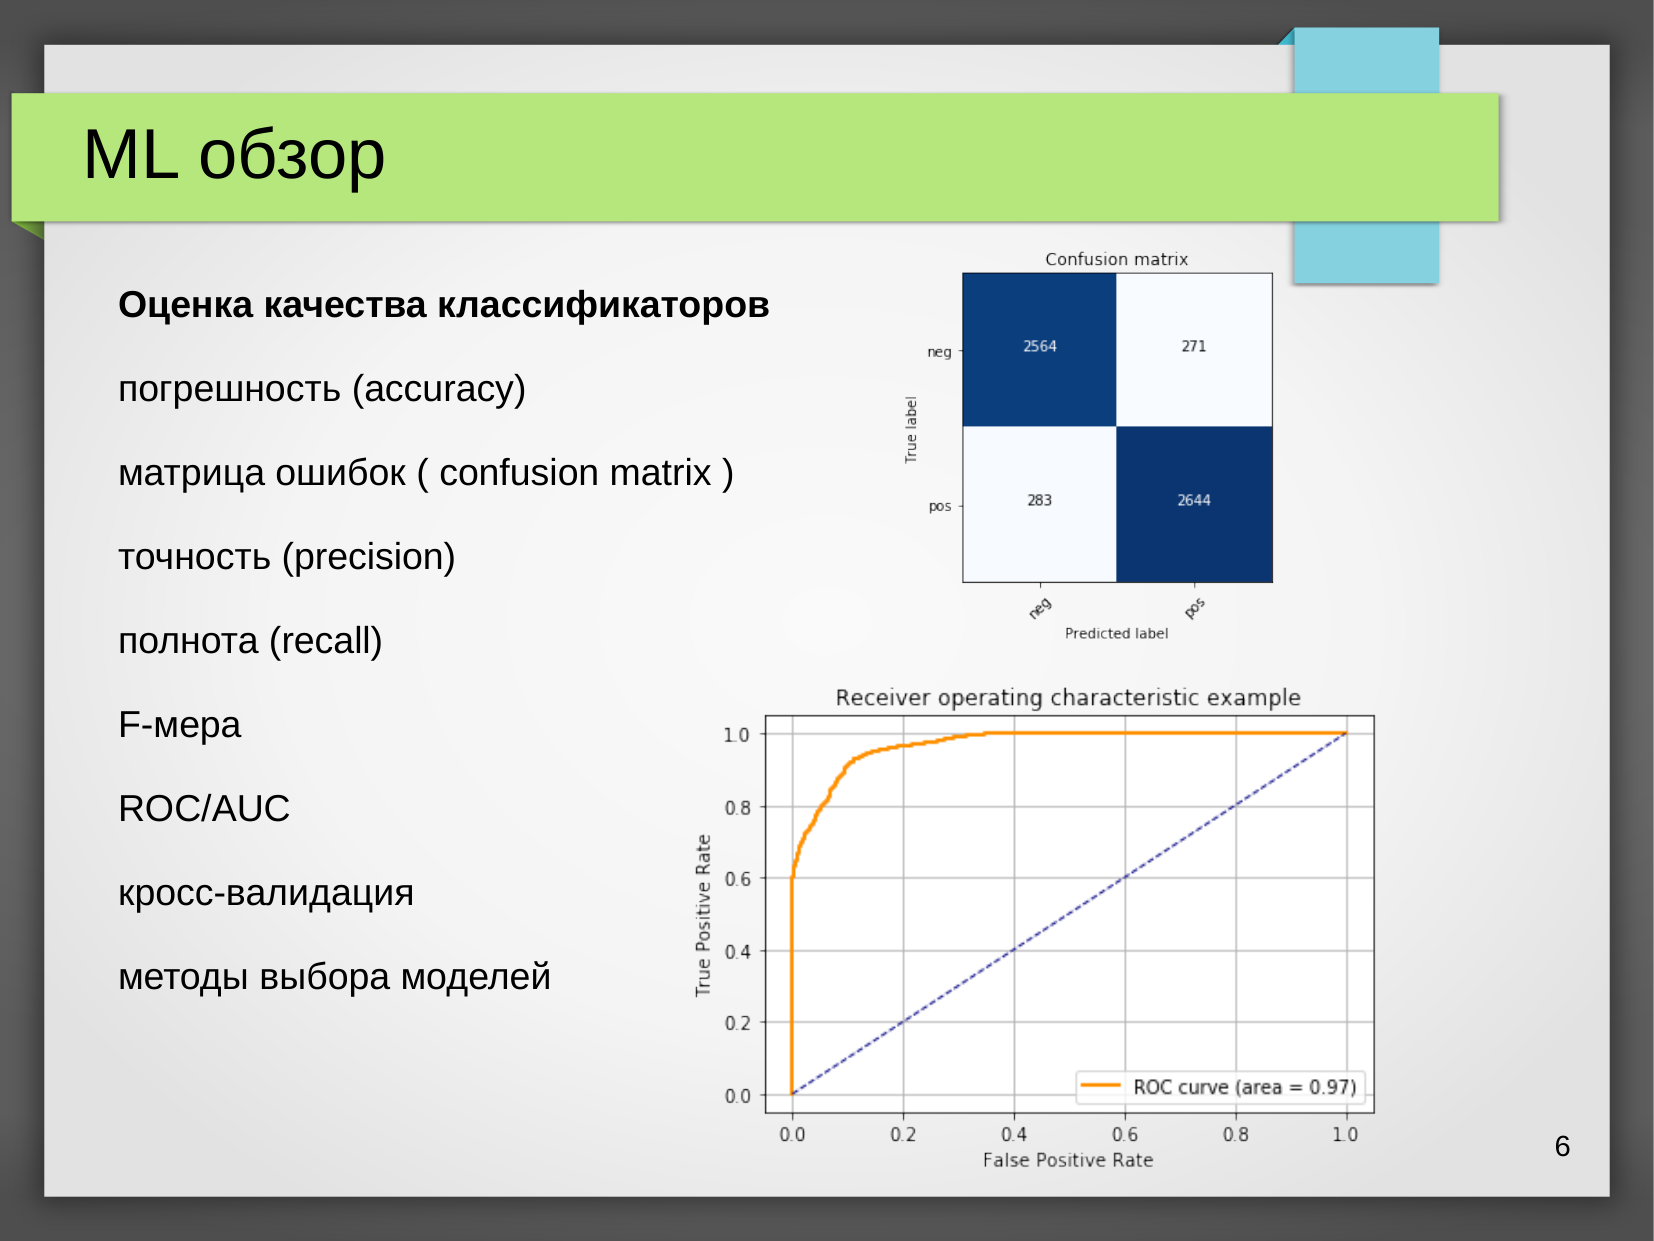

# ML обзор
Oценка качества классификаторов
погрешность (accuracy)
матрица ошибок ( confusion matrix )
точность (precision)
полнота (recall)
F-мера
ROC/AUC
кросс-валидация
методы выбора моделей
6